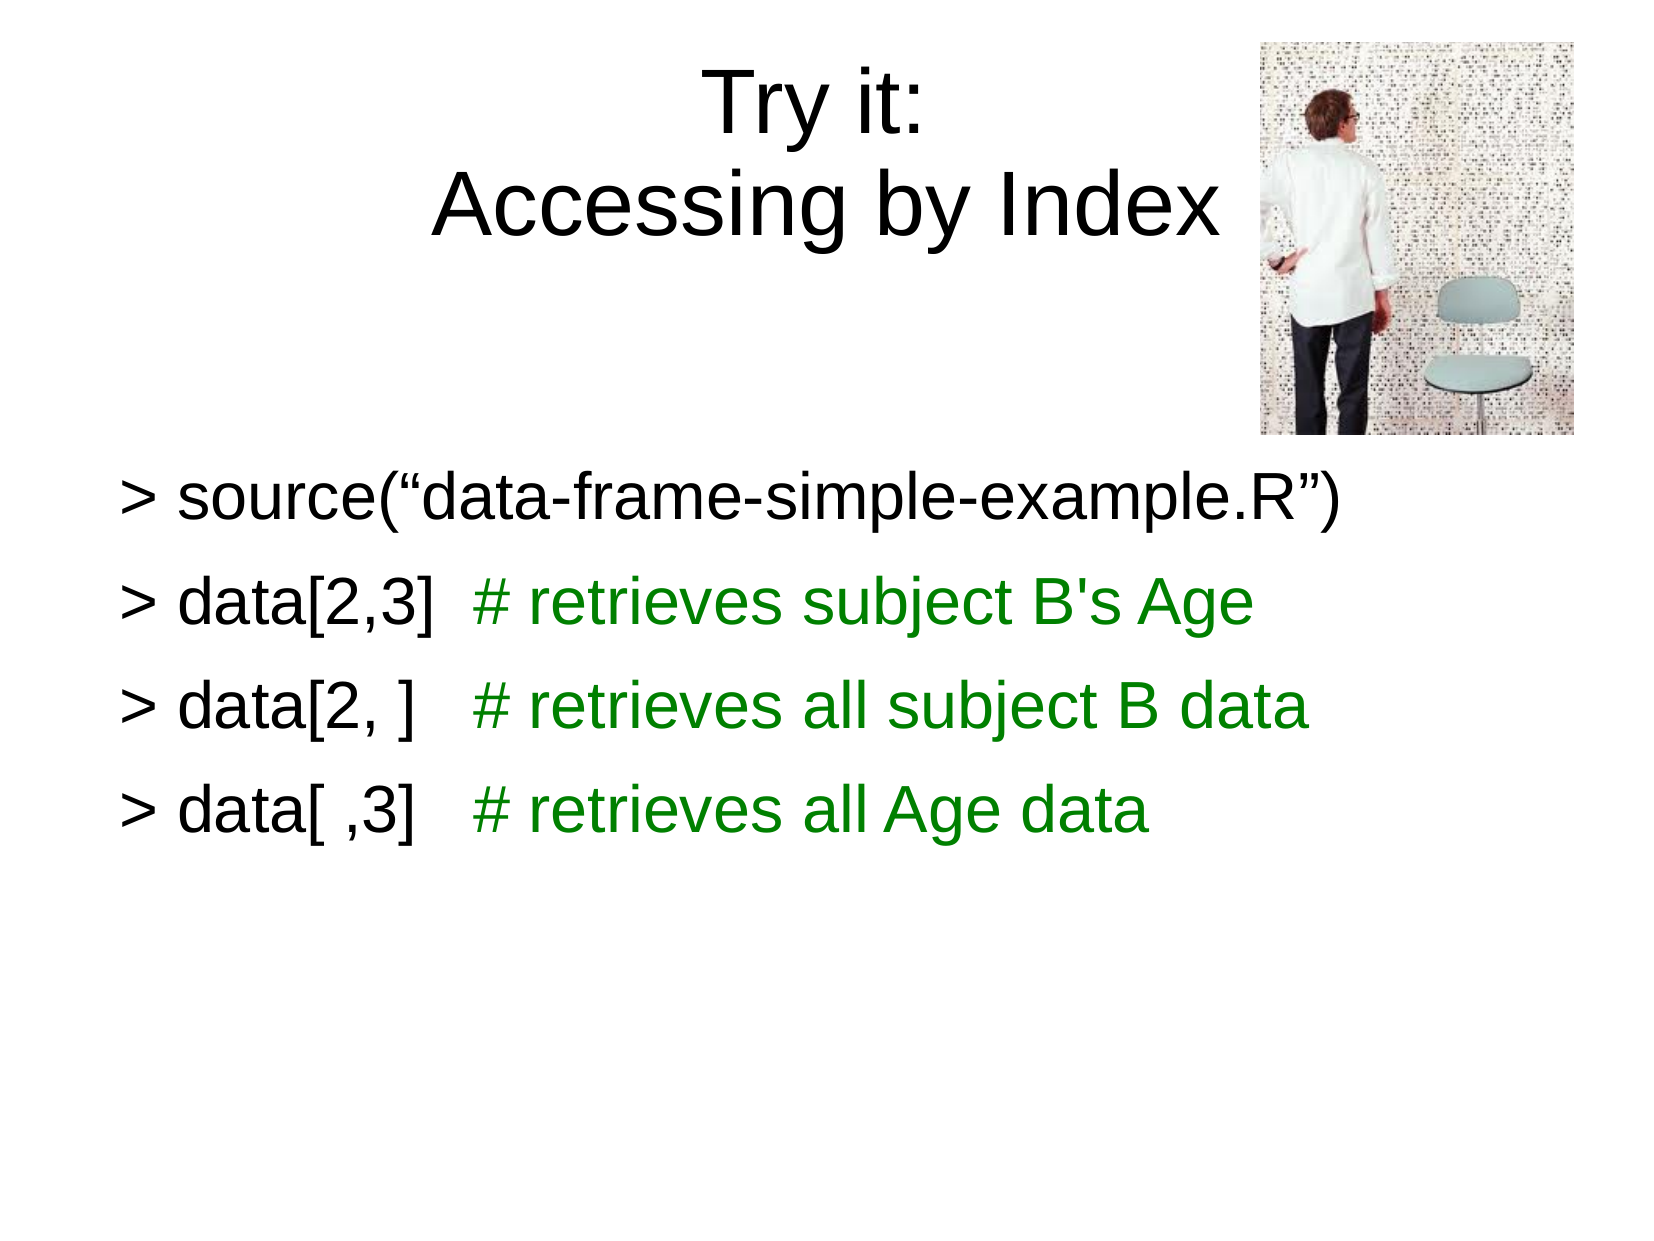

# Try it: Accessing by Index
 > source(“data-frame-simple-example.R”)
 > data[2,3] # retrieves subject B's Age
 > data[2, ] # retrieves all subject B data
 > data[ ,3] # retrieves all Age data